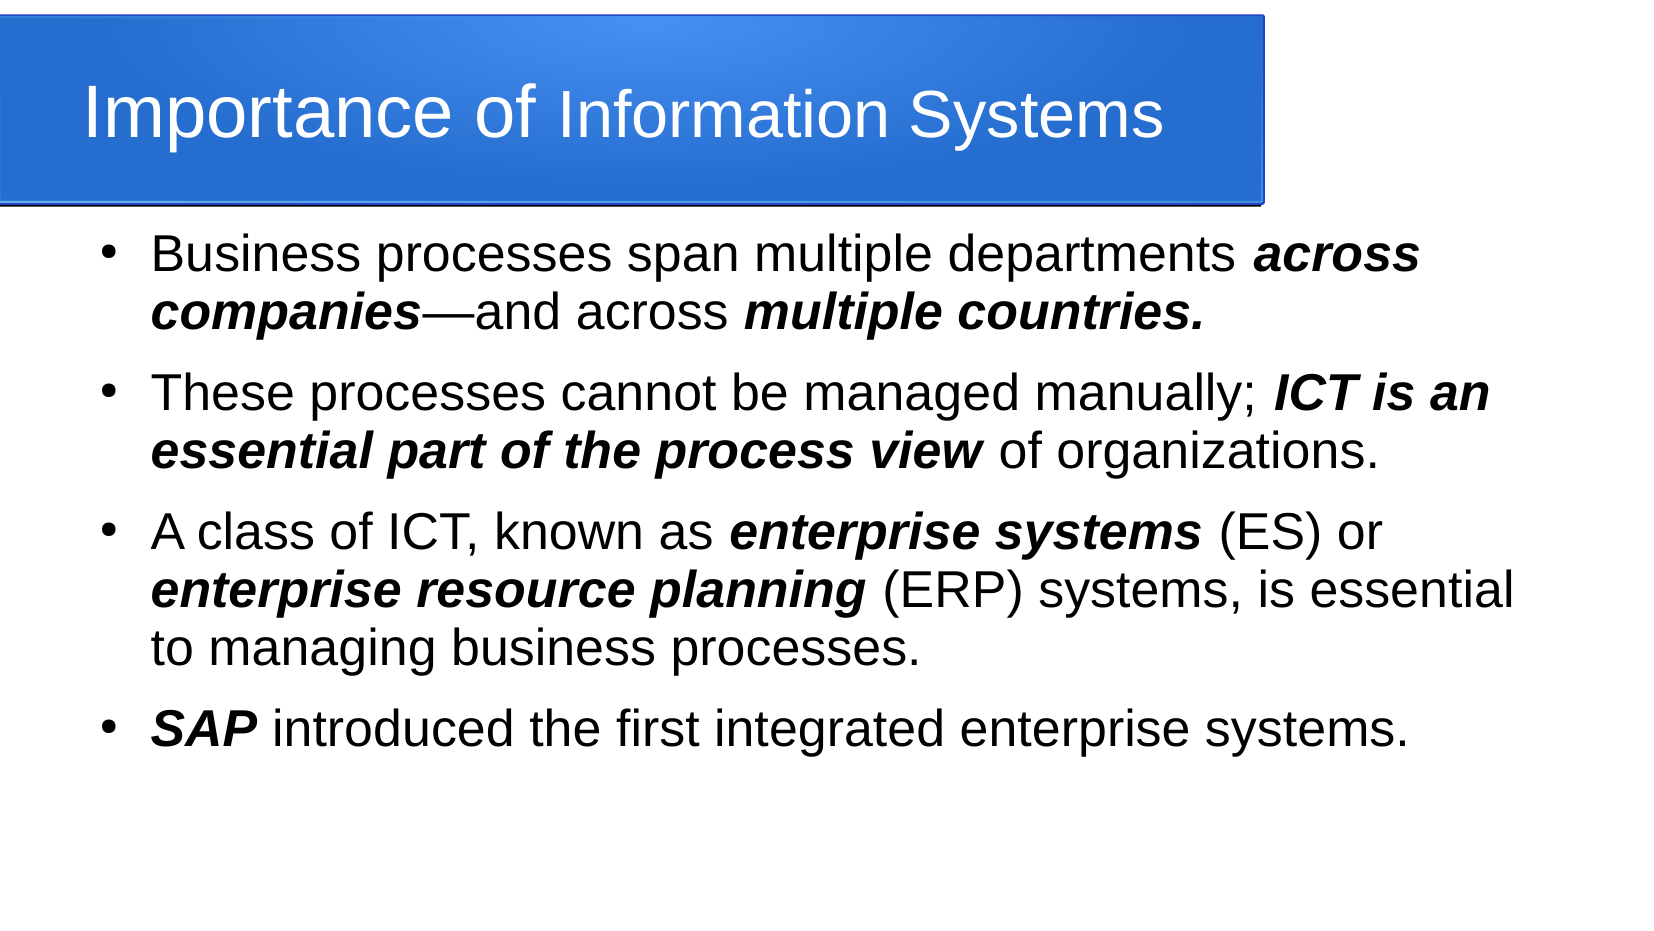

# Importance of Information Systems
Business processes span multiple departments across companies—and across multiple countries.
These processes cannot be managed manually; ICT is an essential part of the process view of organizations.
A class of ICT, known as enterprise systems (ES) or enterprise resource planning (ERP) systems, is essential to managing business processes.
SAP introduced the first integrated enterprise systems.